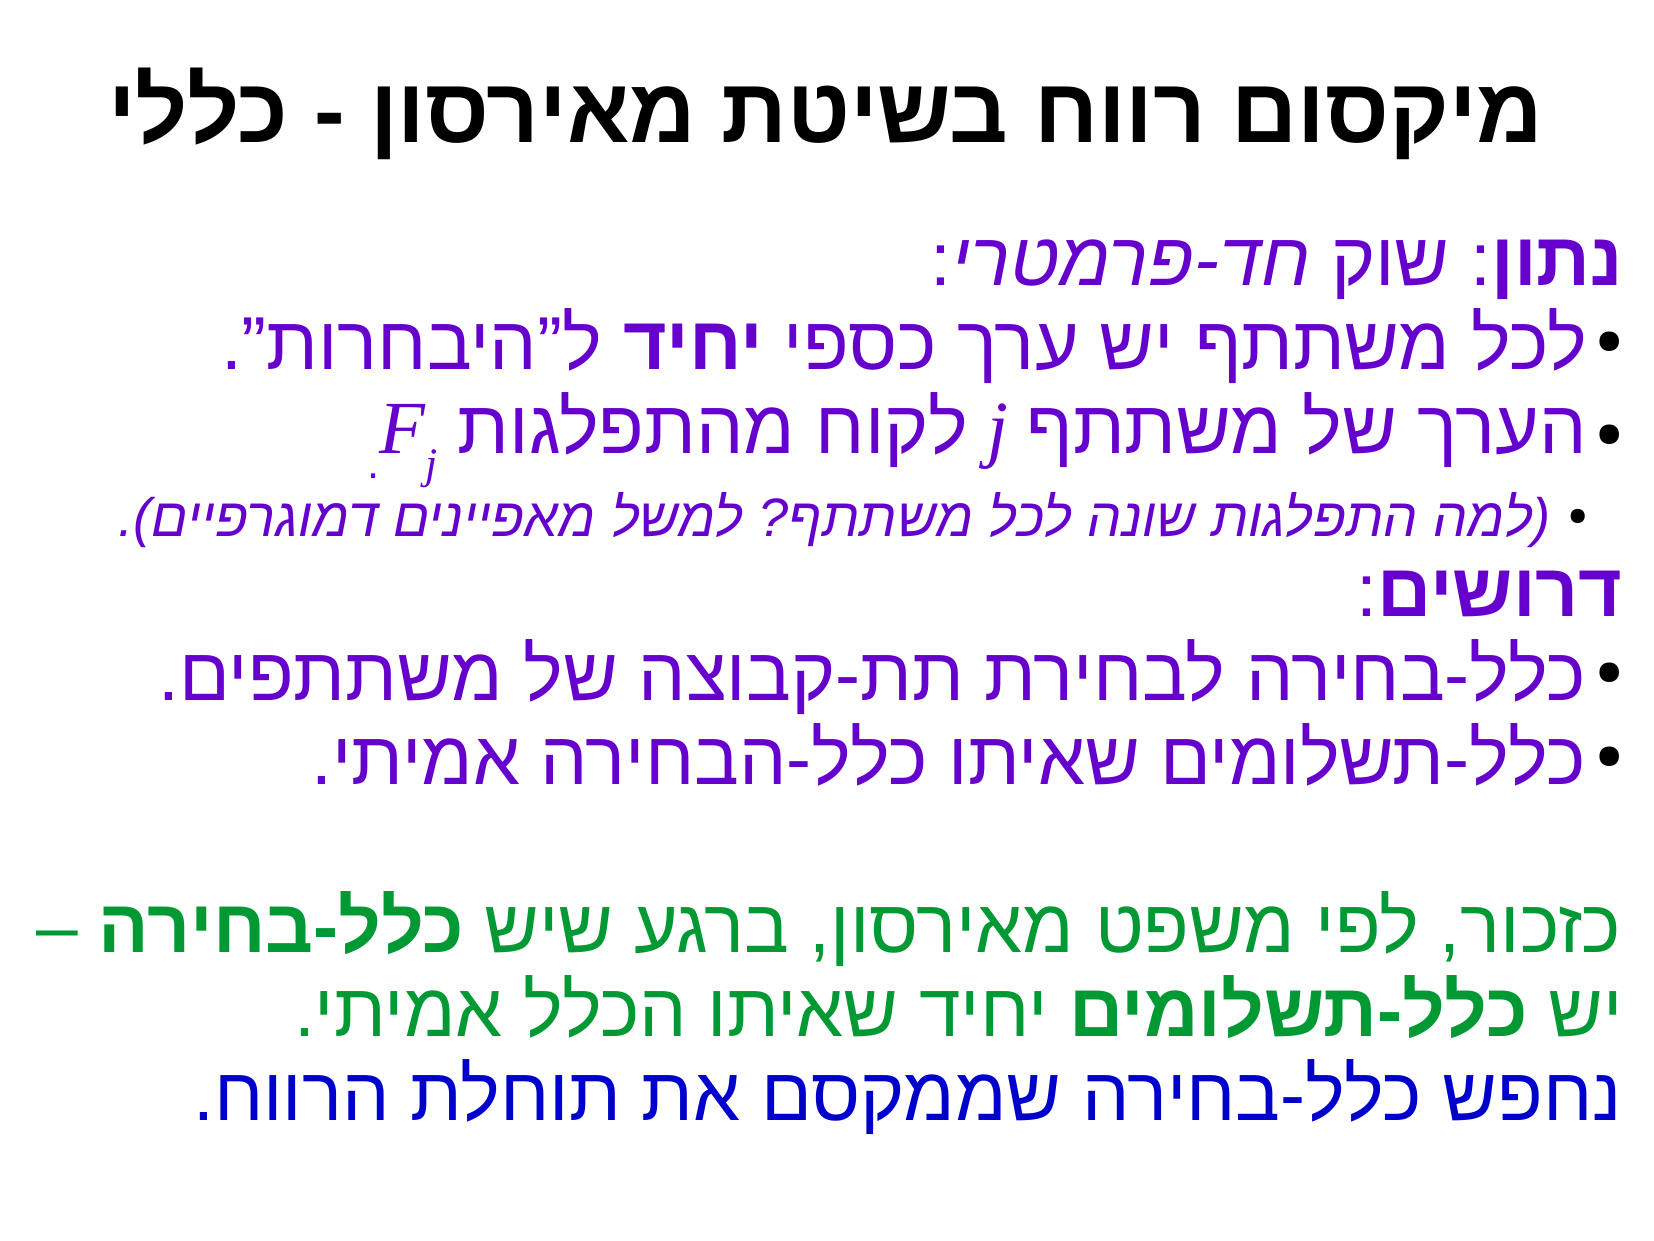

# מיקסום רווח בשיטת מאירסון - כללי
נתון: שוק חד-פרמטרי:
לכל משתתף יש ערך כספי יחיד ל”היבחרות”.
הערך של משתתף j לקוח מהתפלגות Fj.
(למה התפלגות שונה לכל משתתף? למשל מאפיינים דמוגרפיים).
דרושים:
כלל-בחירה לבחירת תת-קבוצה של משתתפים.
כלל-תשלומים שאיתו כלל-הבחירה אמיתי.
כזכור, לפי משפט מאירסון, ברגע שיש כלל-בחירה – יש כלל-תשלומים יחיד שאיתו הכלל אמיתי.
נחפש כלל-בחירה שממקסם את תוחלת הרווח.